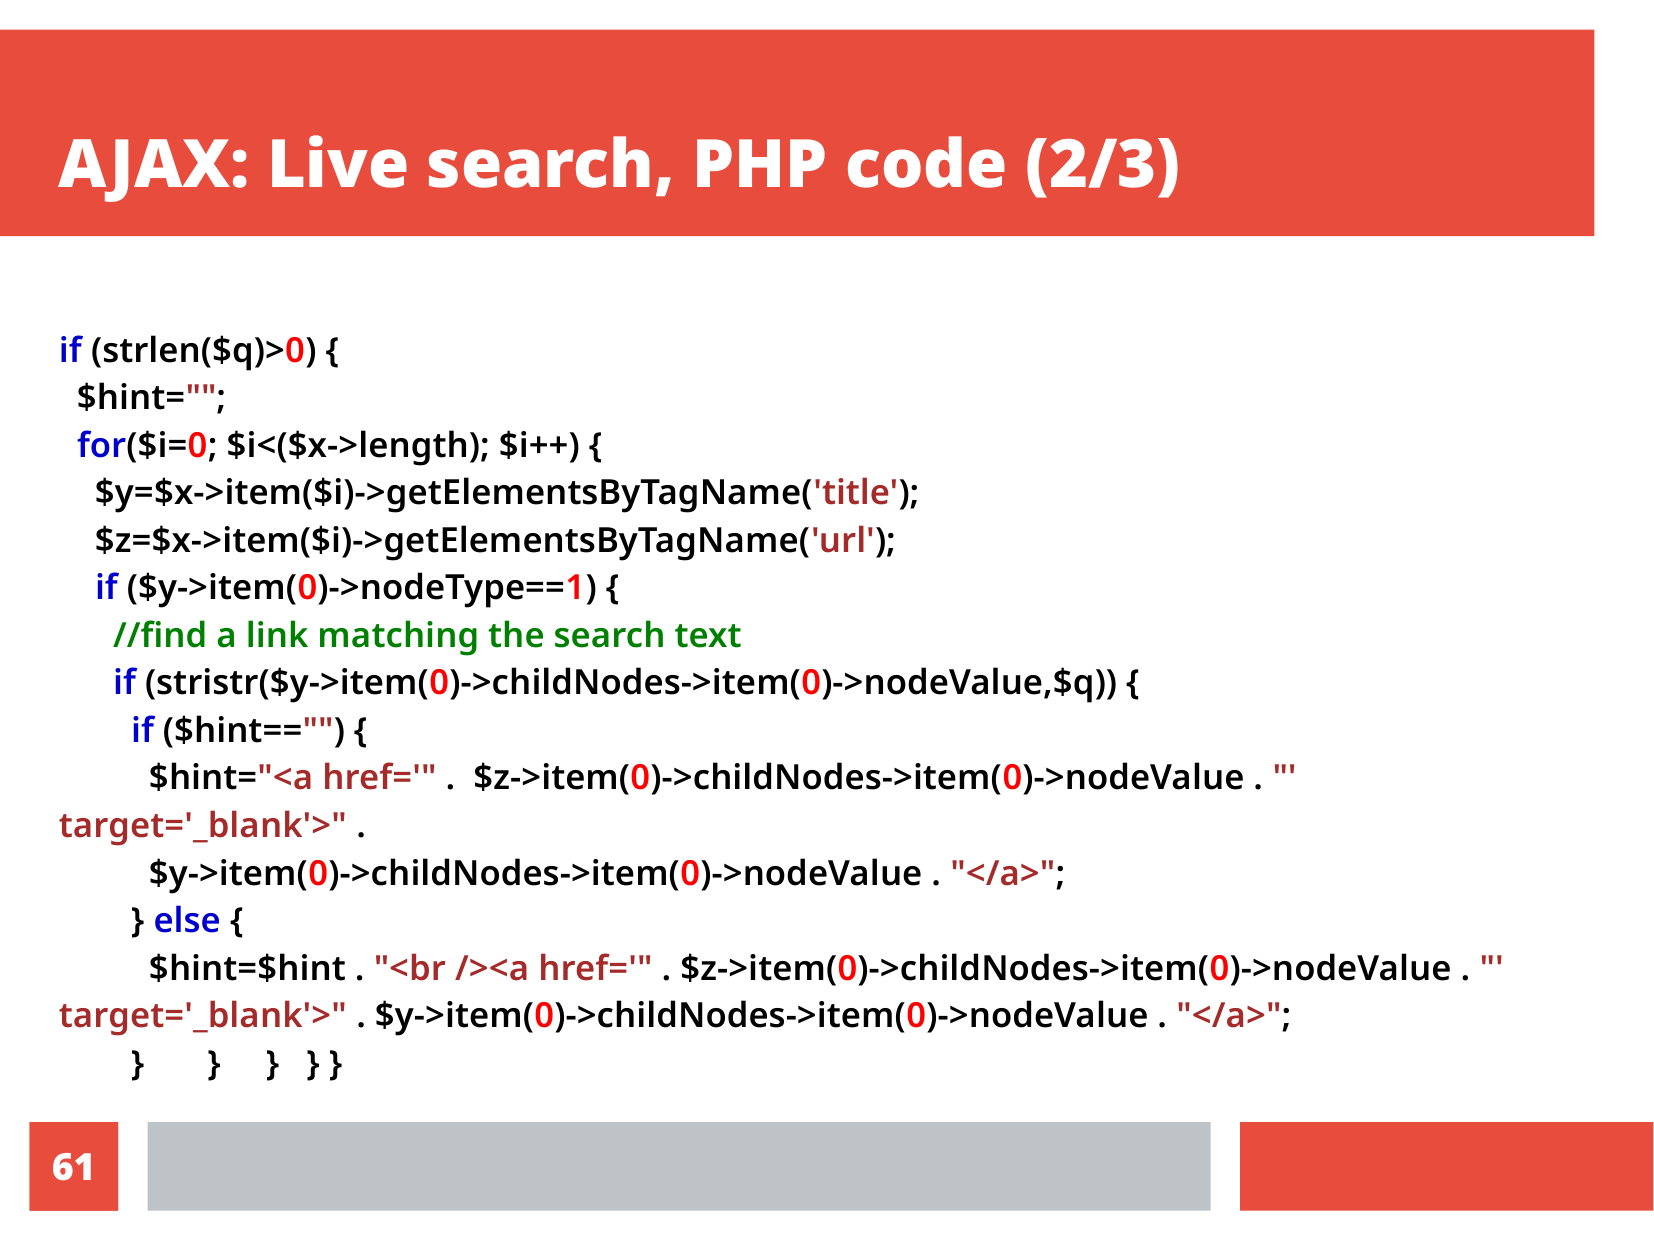

# AJAX: Live search, PHP code (2/3)
if (strlen($q)>0) {
  $hint="";
  for($i=0; $i<($x->length); $i++) {
    $y=$x->item($i)->getElementsByTagName('title');
    $z=$x->item($i)->getElementsByTagName('url');
    if ($y->item(0)->nodeType==1) {
      //find a link matching the search text
      if (stristr($y->item(0)->childNodes->item(0)->nodeValue,$q)) {
        if ($hint=="") {
          $hint="<a href='" .  $z->item(0)->childNodes->item(0)->nodeValue . "' target='_blank'>" .
          $y->item(0)->childNodes->item(0)->nodeValue . "</a>";
        } else {
          $hint=$hint . "<br /><a href='" . $z->item(0)->childNodes->item(0)->nodeValue . "' target='_blank'>" . $y->item(0)->childNodes->item(0)->nodeValue . "</a>";
        }       }     }   } }
61